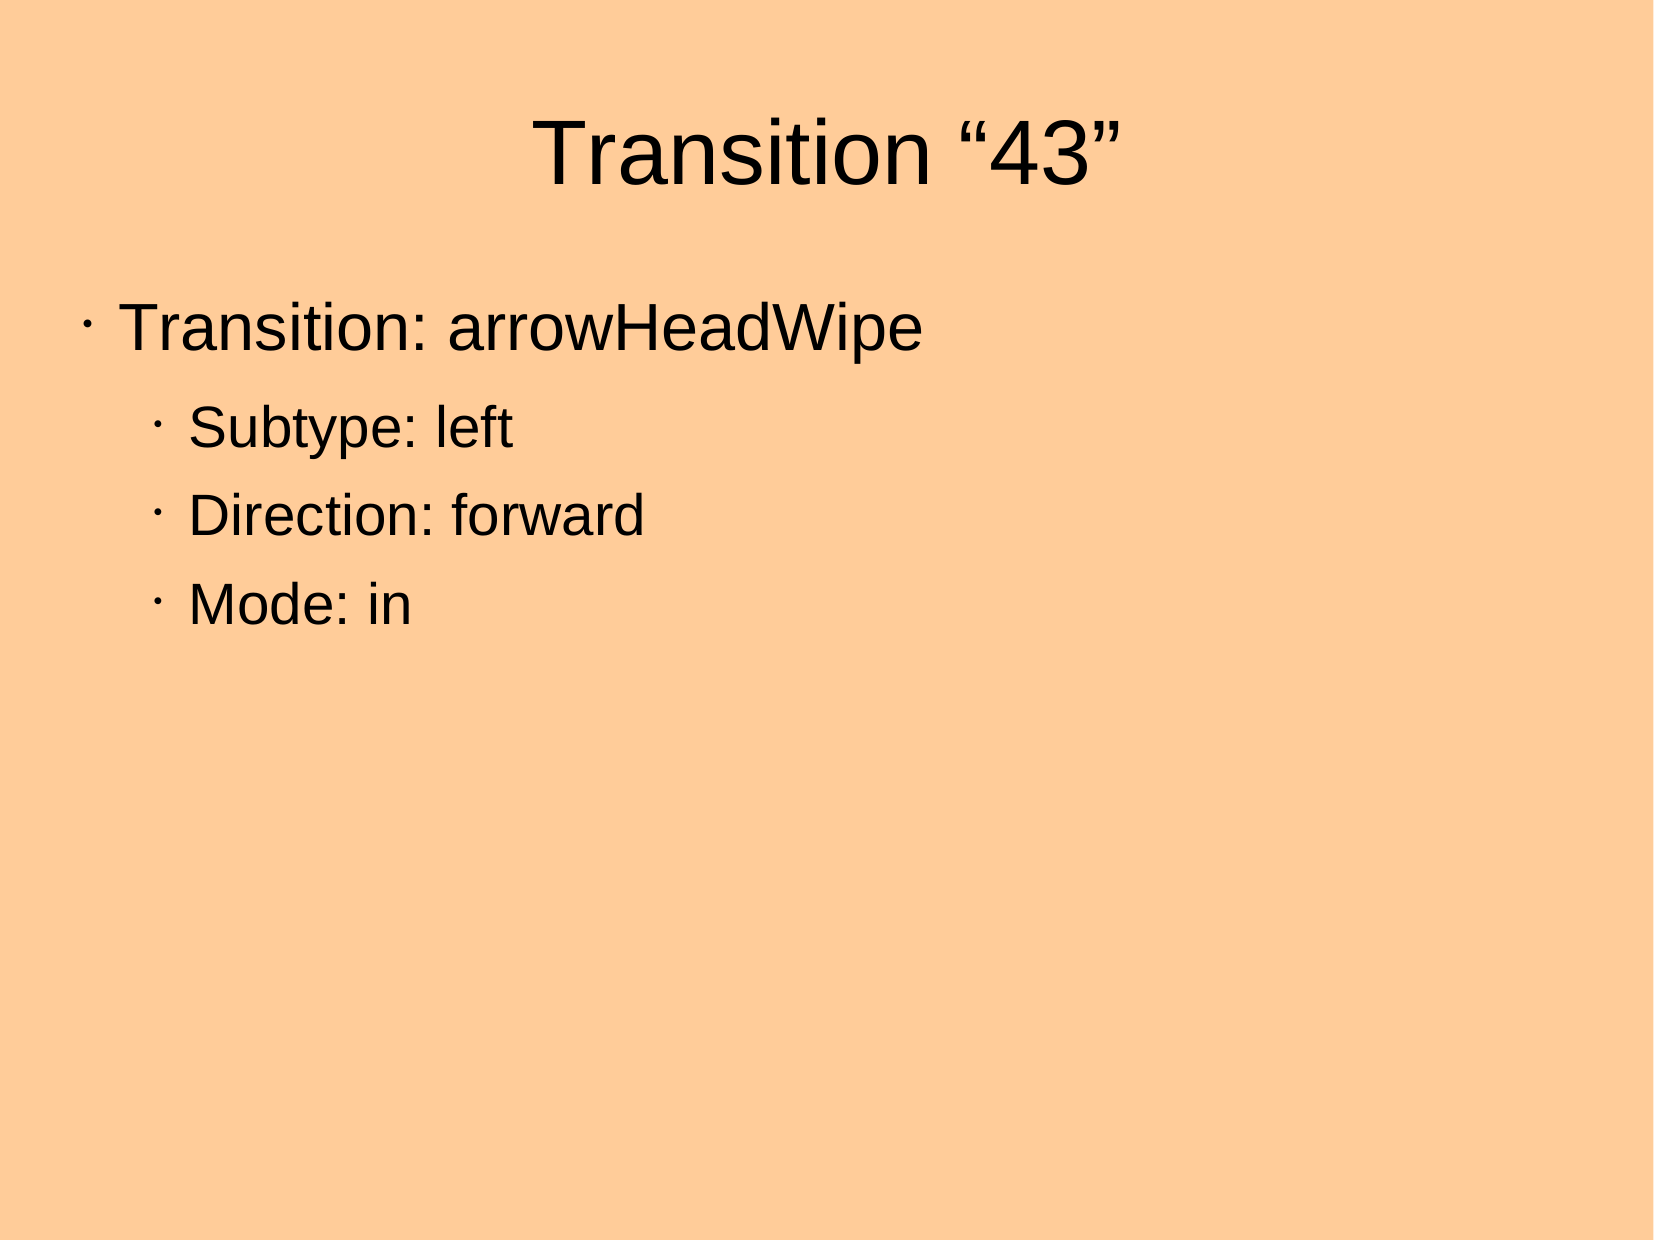

# Transition “43”
Transition: arrowHeadWipe
Subtype: left
Direction: forward
Mode: in